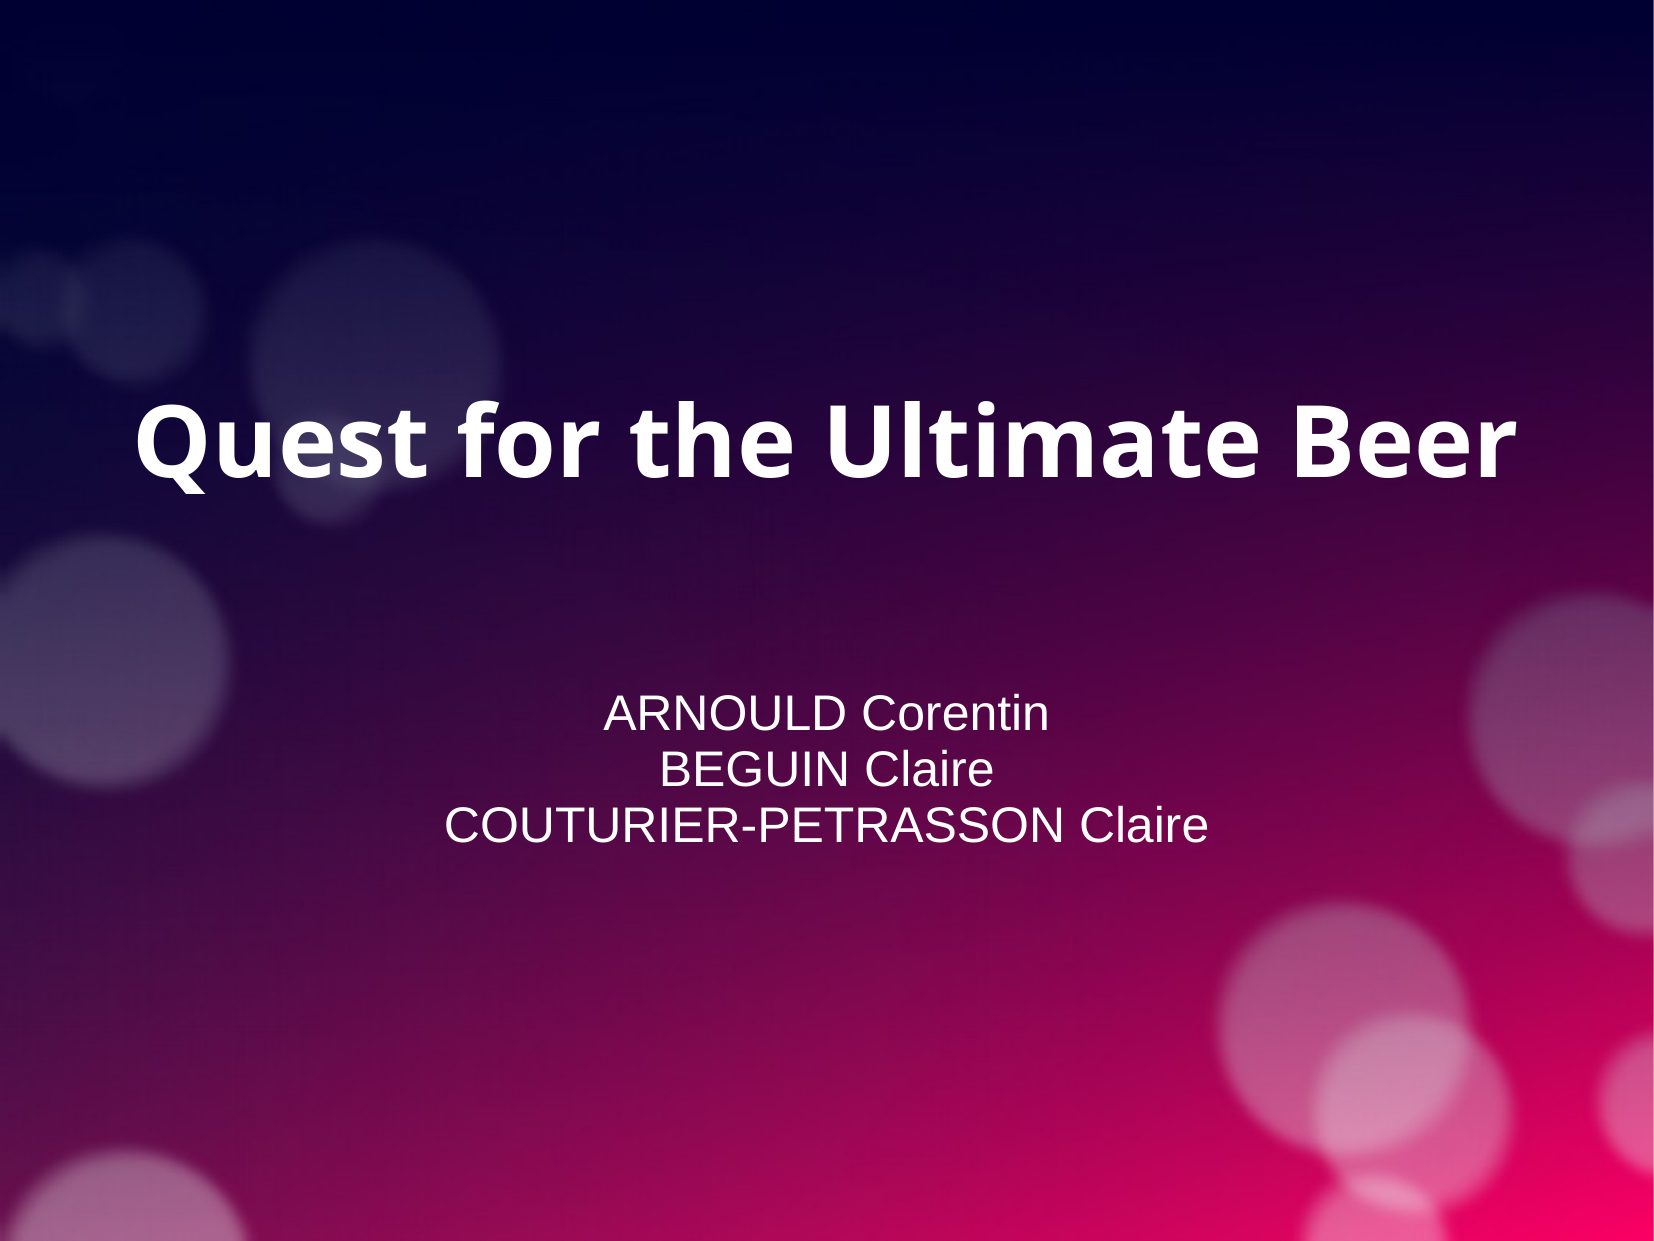

# Quest for the Ultimate Beer
ARNOULD Corentin
BEGUIN Claire
COUTURIER-PETRASSON Claire